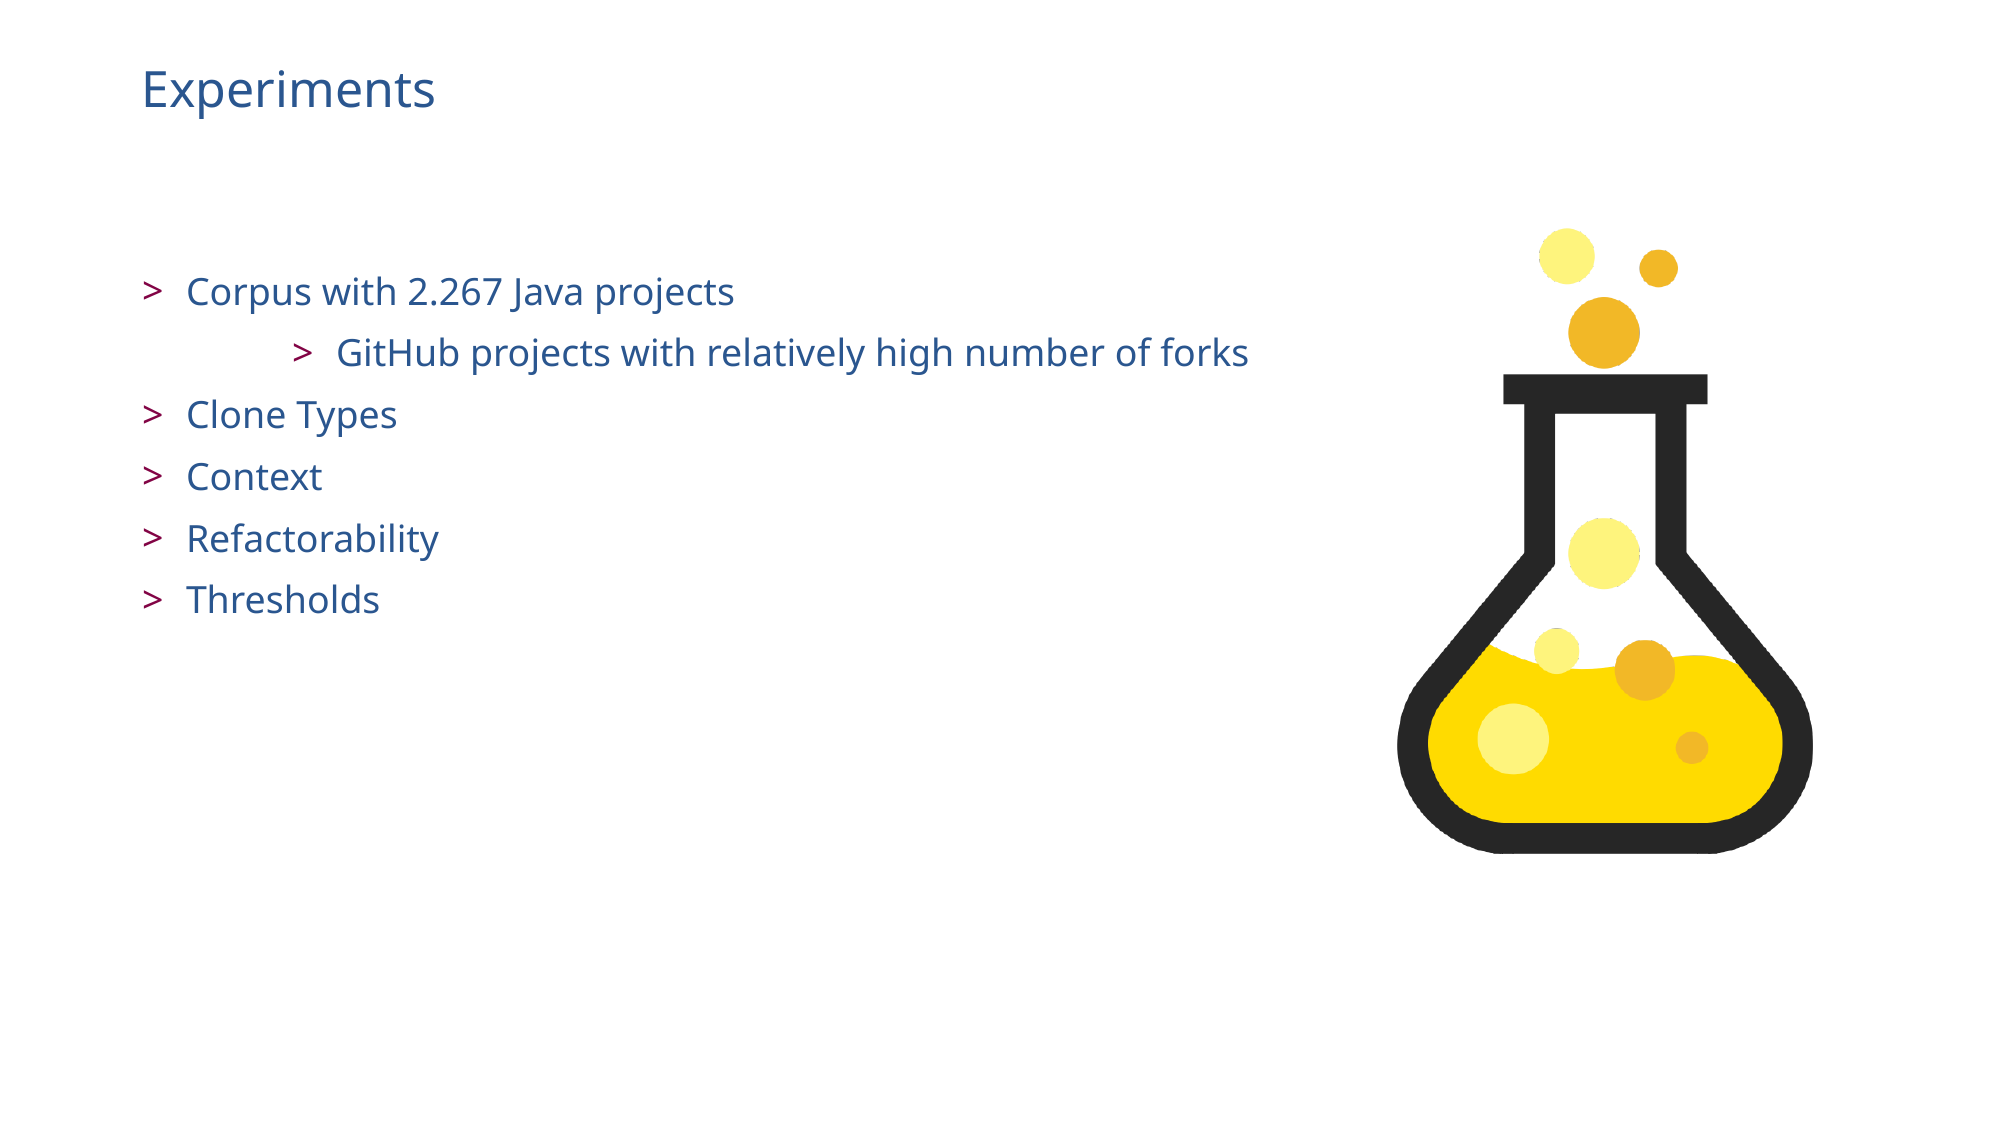

Experiments
Corpus with 2.267 Java projects
GitHub projects with relatively high number of forks
Clone Types
Context
Refactorability
Thresholds